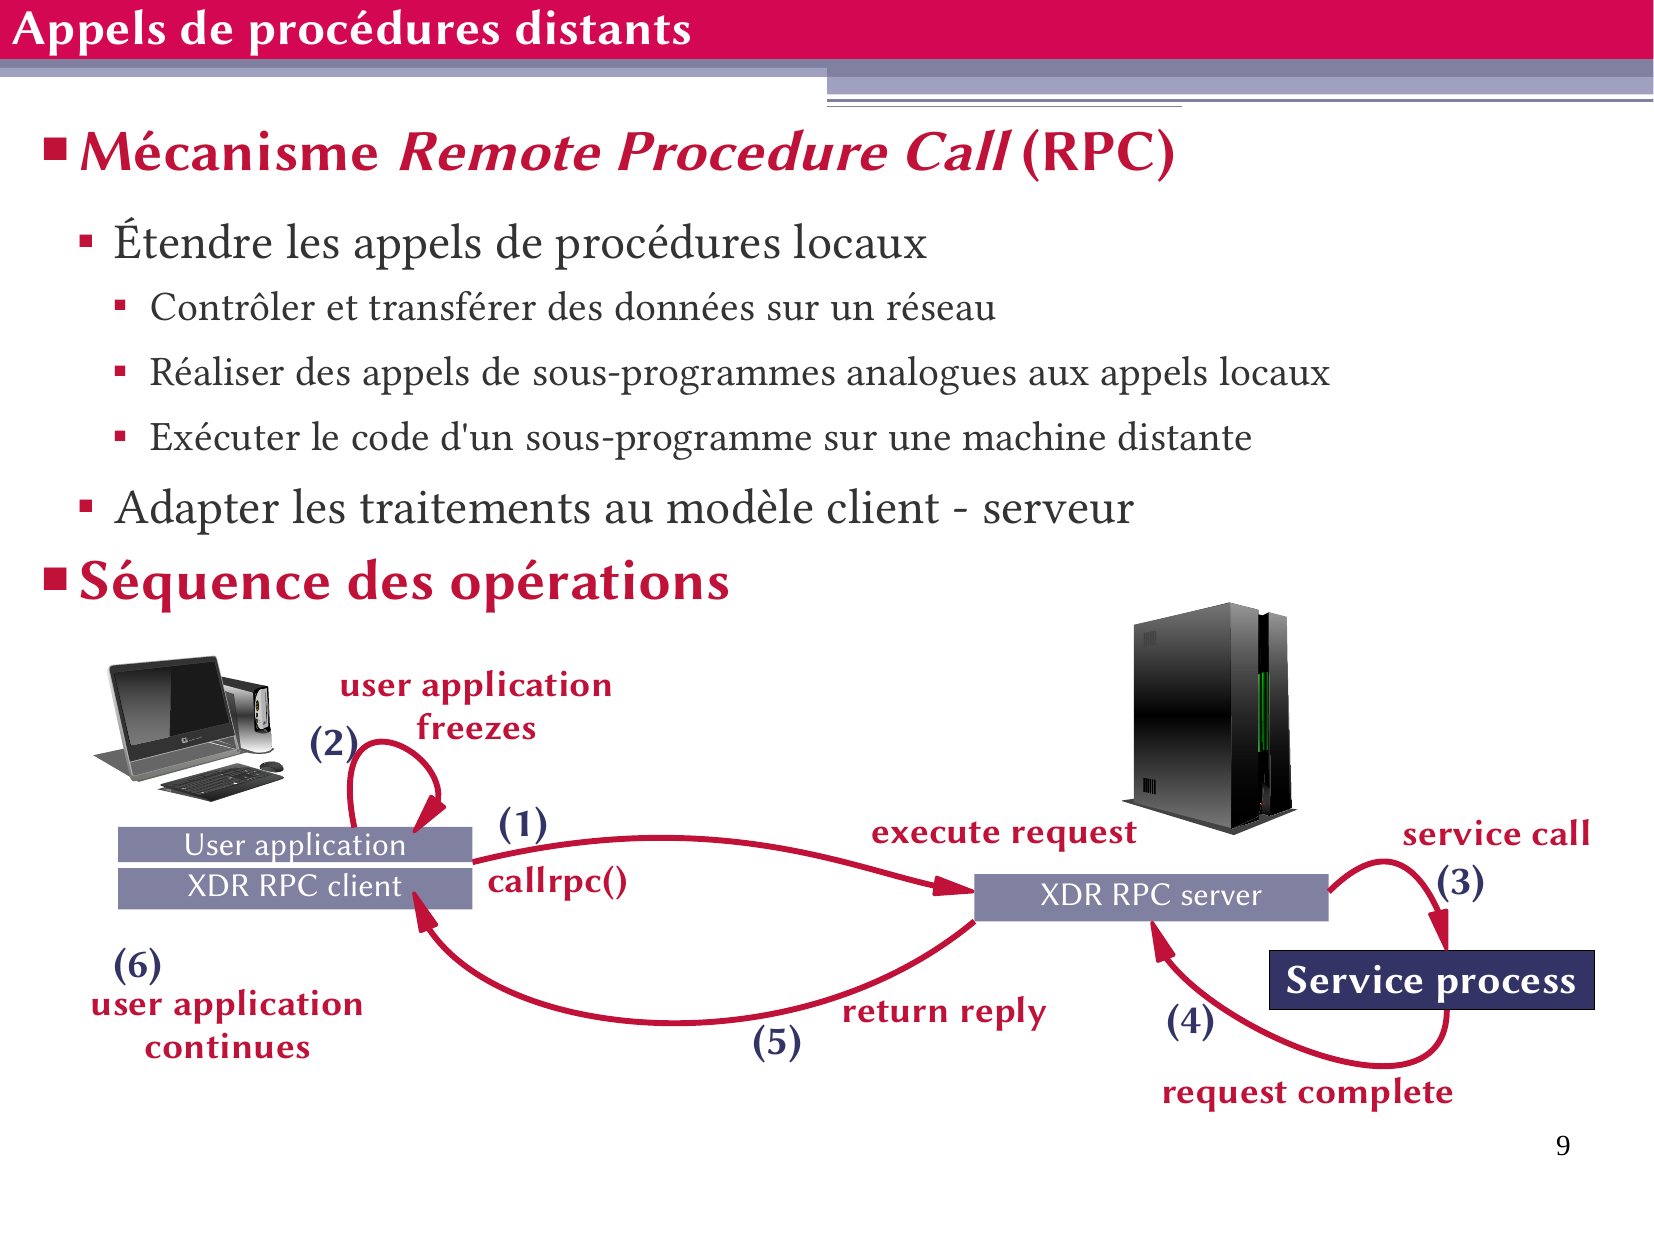

# Appels de procédures distants
Mécanisme Remote Procedure Call (RPC)
Étendre les appels de procédures locaux
Contrôler et transférer des données sur un réseau
Réaliser des appels de sous-programmes analogues aux appels locaux
Exécuter le code d'un sous-programme sur une machine distante
Adapter les traitements au modèle client - serveur
Séquence des opérations
user application
freezes
(2)
(1)
execute request
service call
User application
(3)
callrpc()
XDR RPC client
XDR RPC server
(6)
Service process
user application
continues
return reply
(4)
(5)
request complete
9